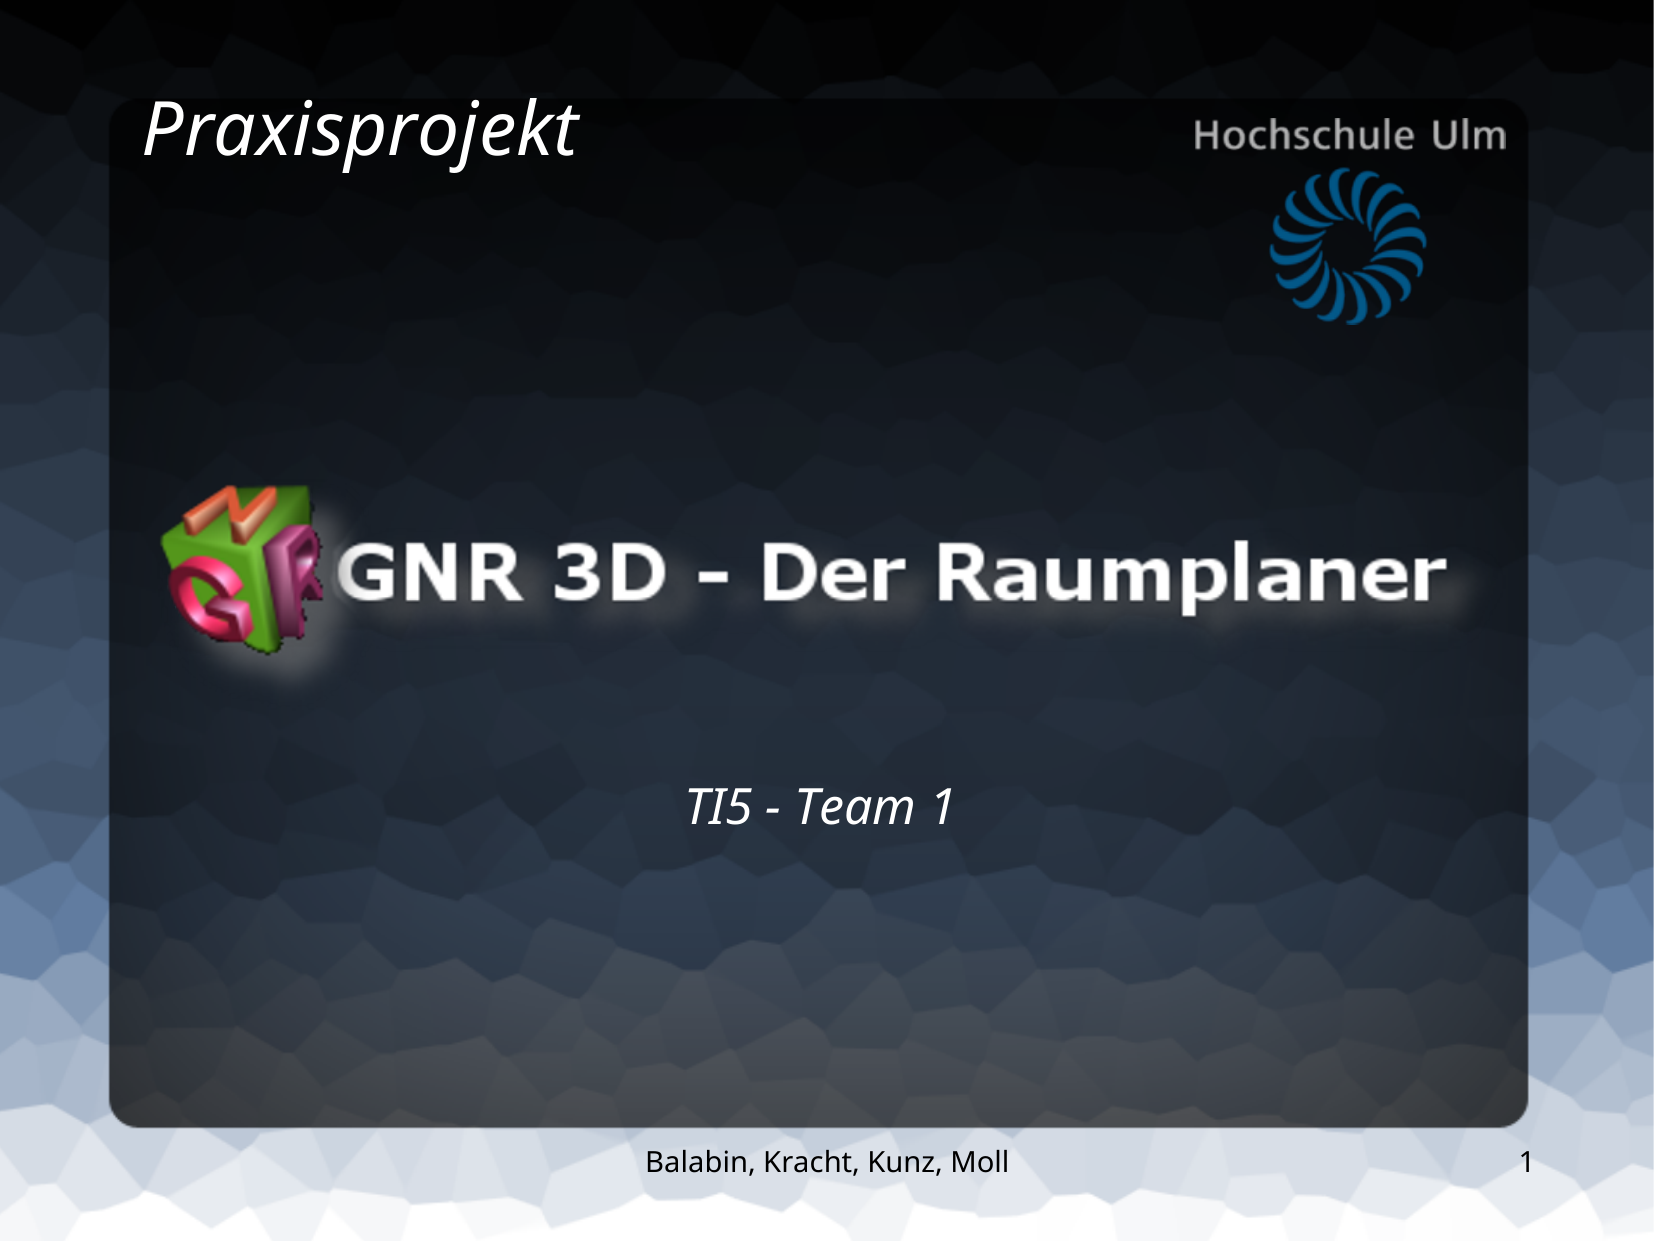

# Praxisprojekt
TI5 - Team 1
Balabin, Kracht, Kunz, Moll
1